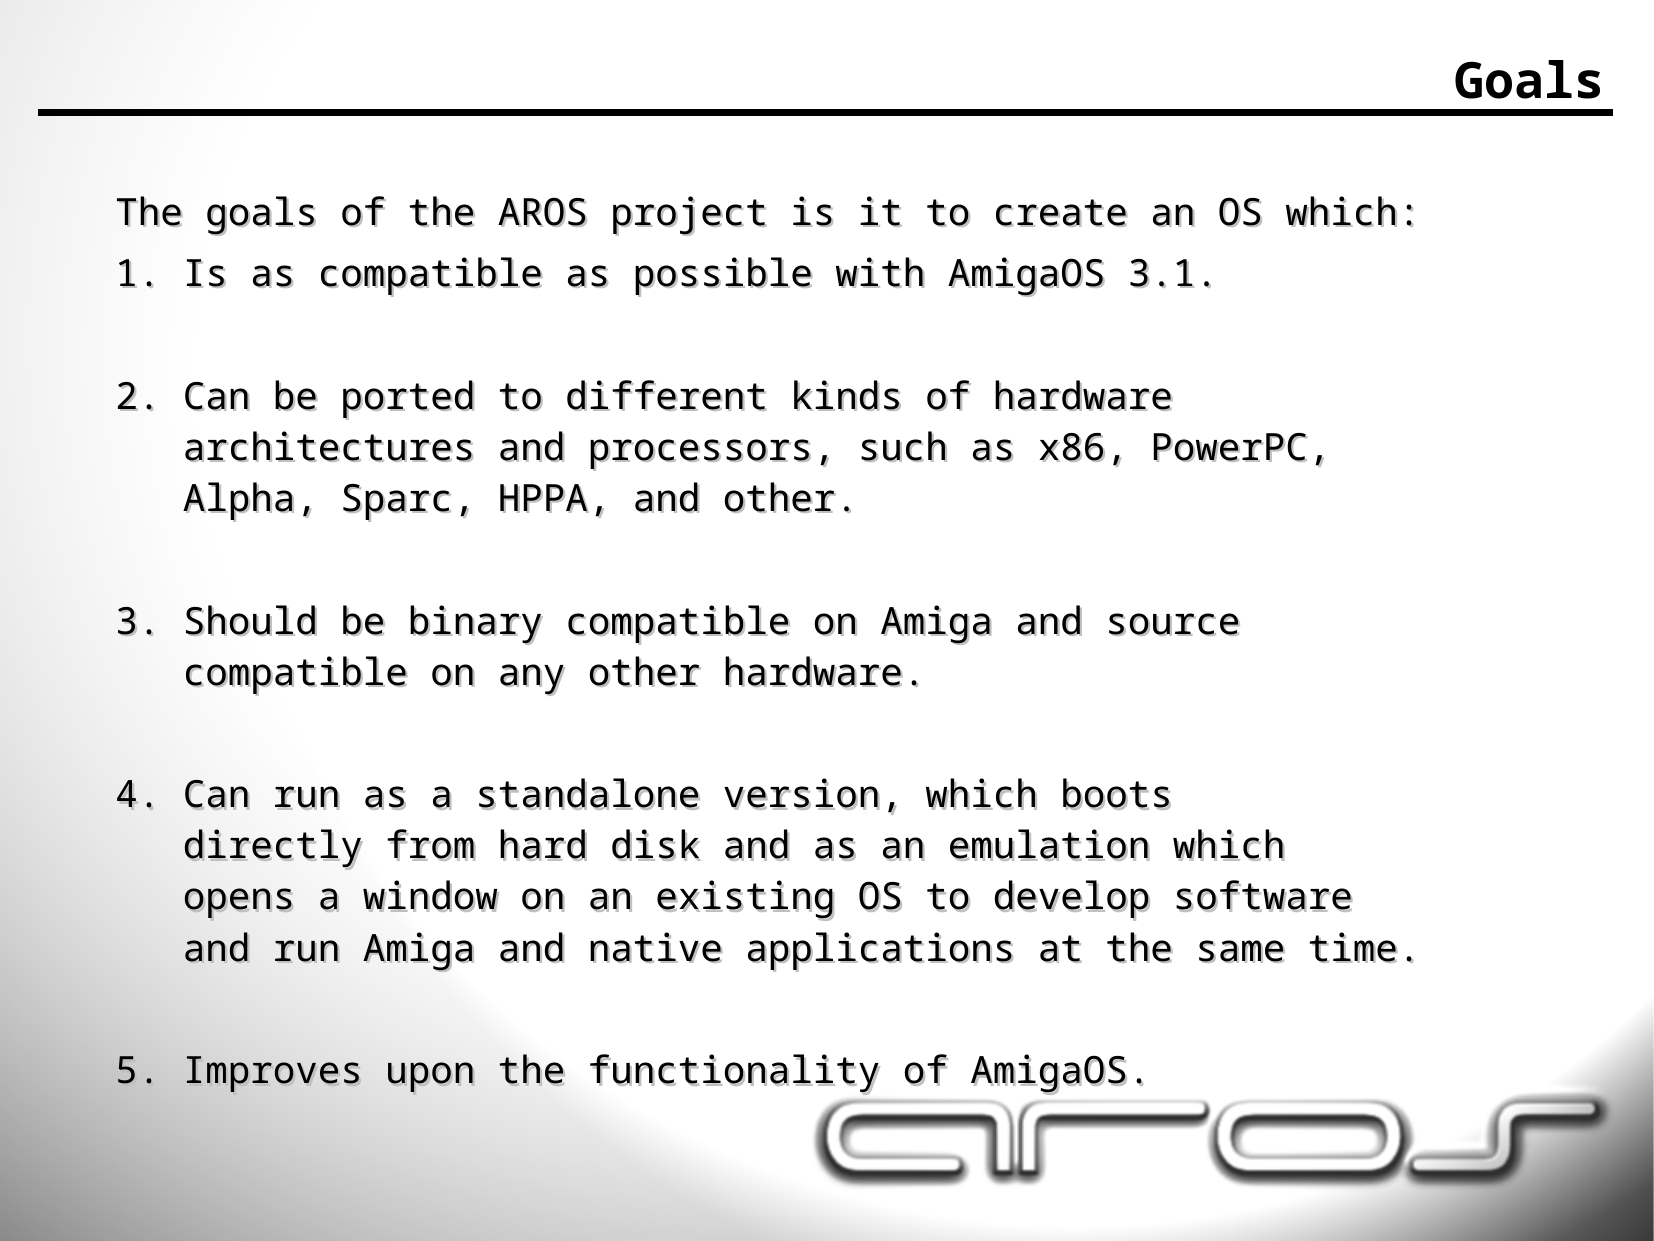

Goals
The goals of the AROS project is it to create an OS which:
1. Is as compatible as possible with AmigaOS 3.1.
2. Can be ported to different kinds of hardware
 architectures and processors, such as x86, PowerPC,
 Alpha, Sparc, HPPA, and other.
3. Should be binary compatible on Amiga and source
 compatible on any other hardware.
4. Can run as a standalone version, which boots
 directly from hard disk and as an emulation which
 opens a window on an existing OS to develop software
 and run Amiga and native applications at the same time.
5. Improves upon the functionality of AmigaOS.